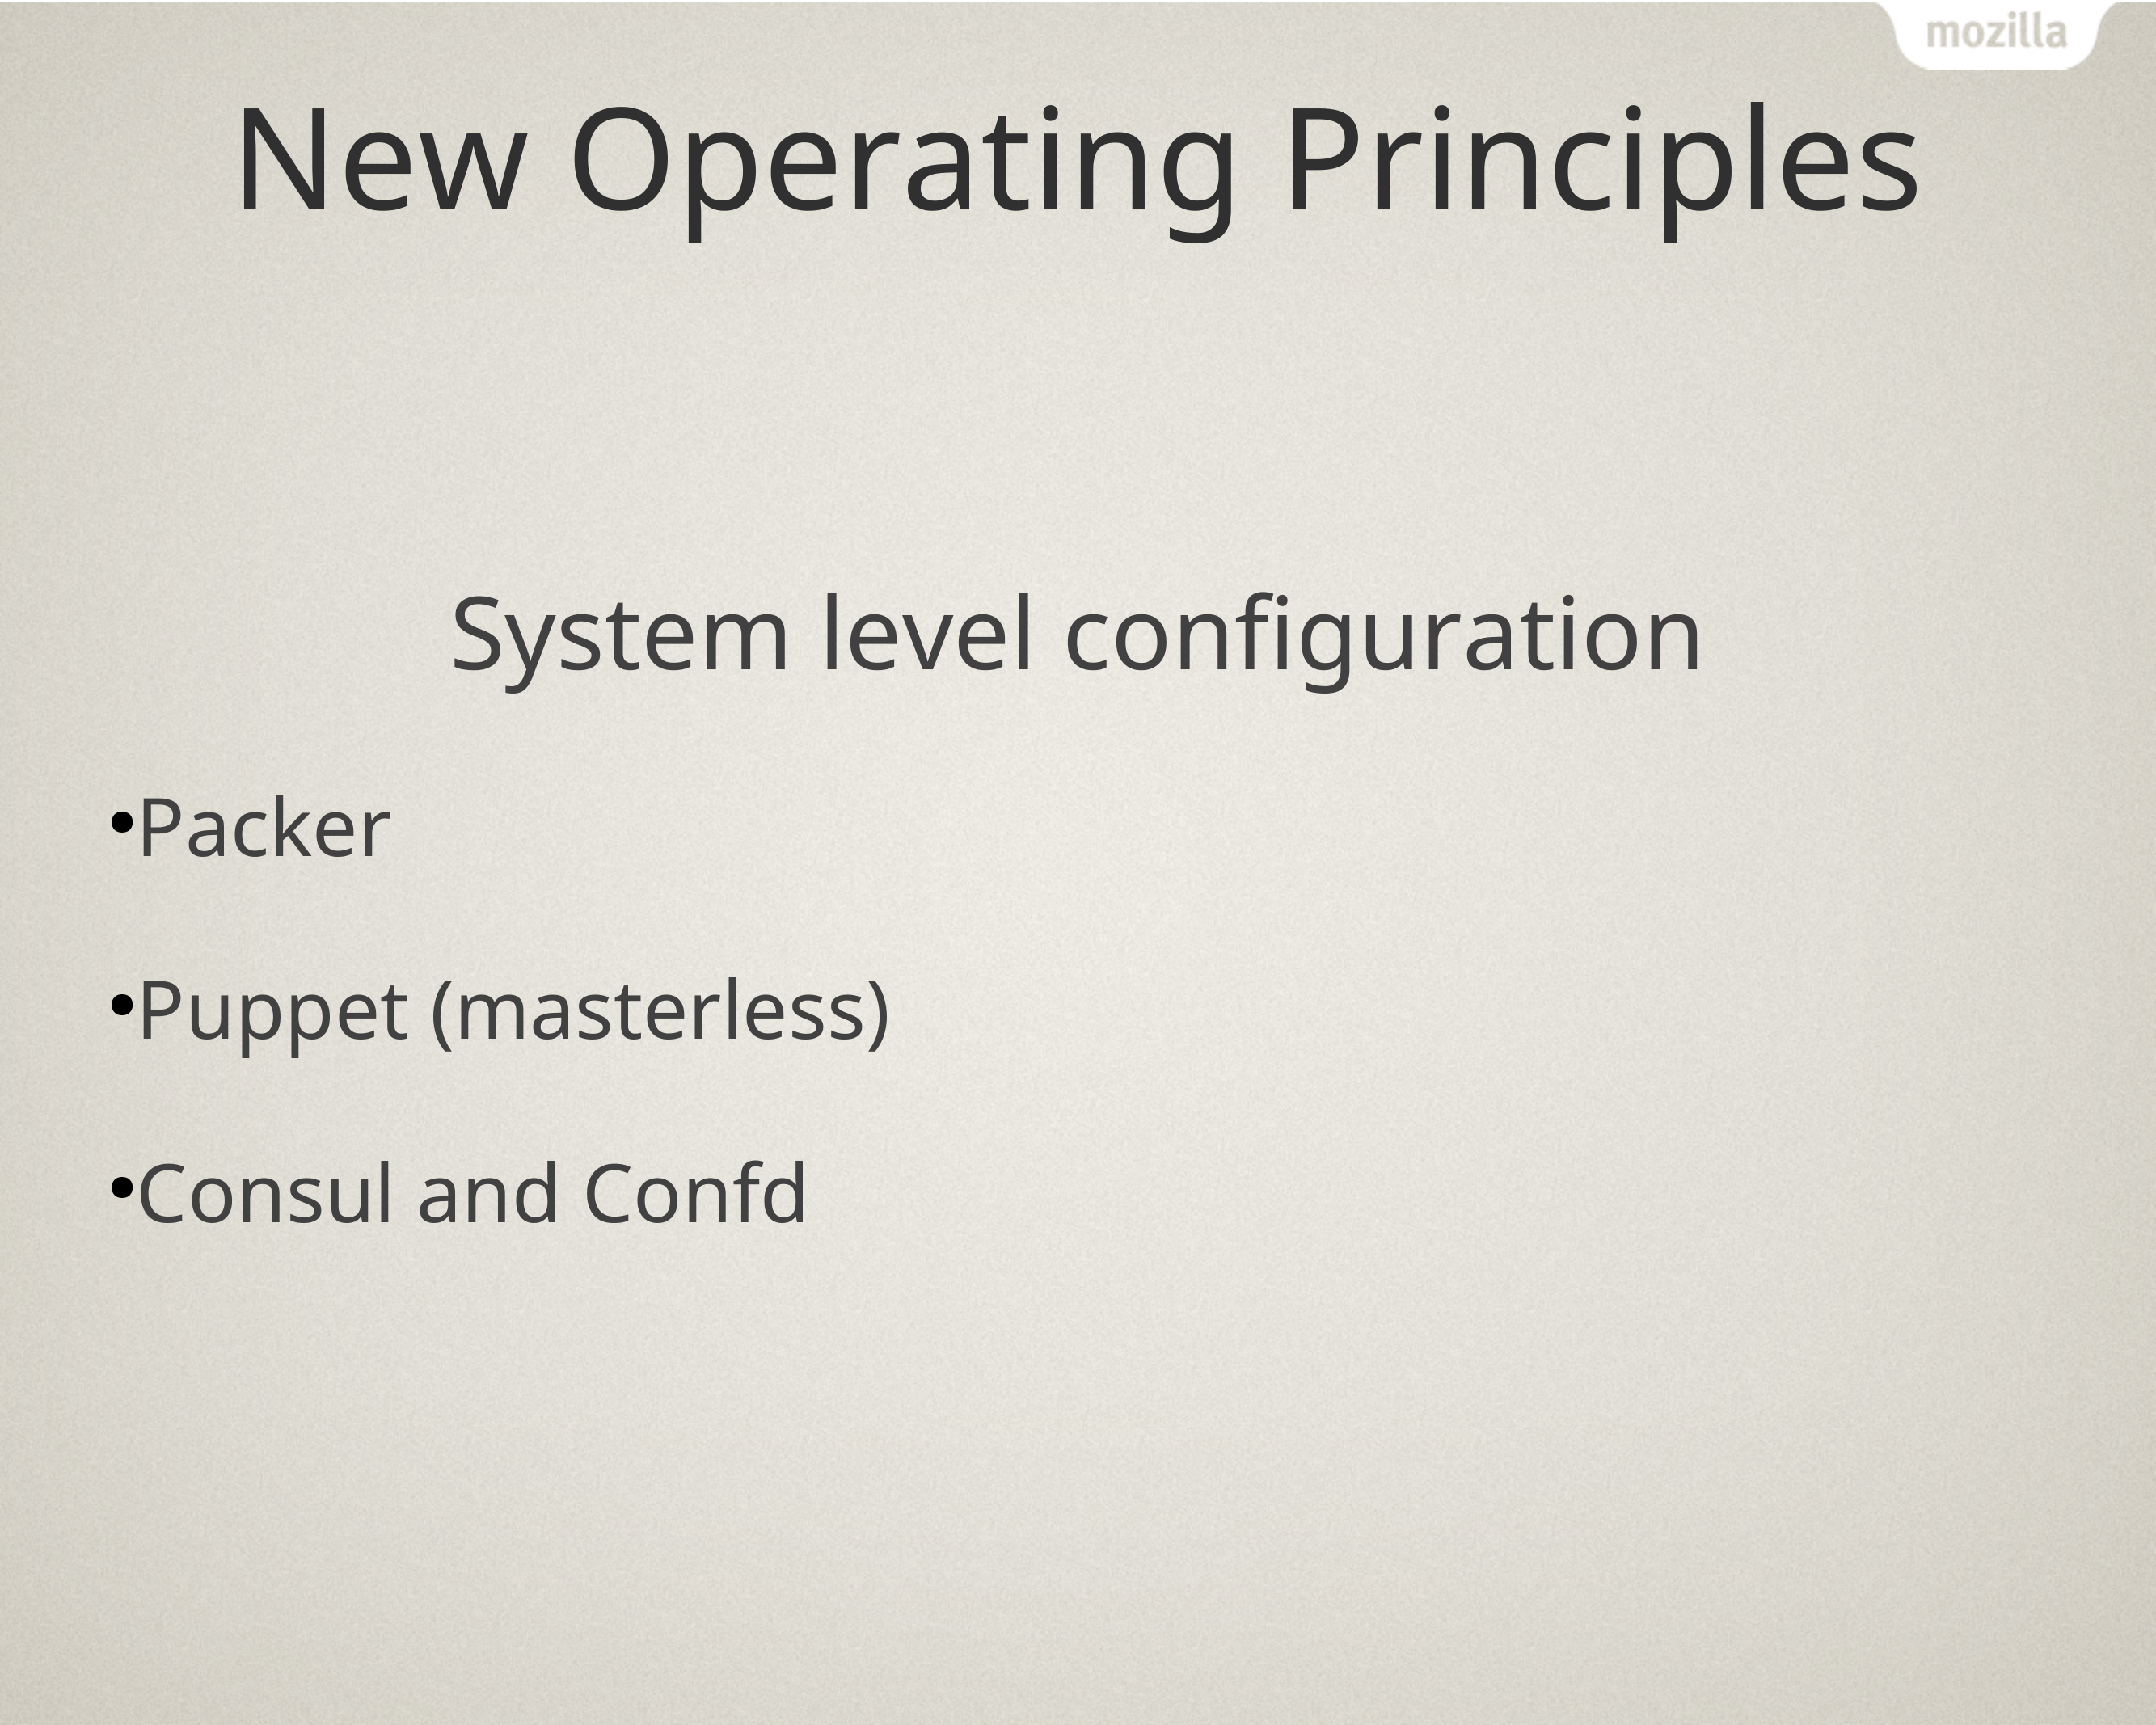

# New Operating Principles
System level configuration
Packer
Puppet (masterless)
Consul and Confd